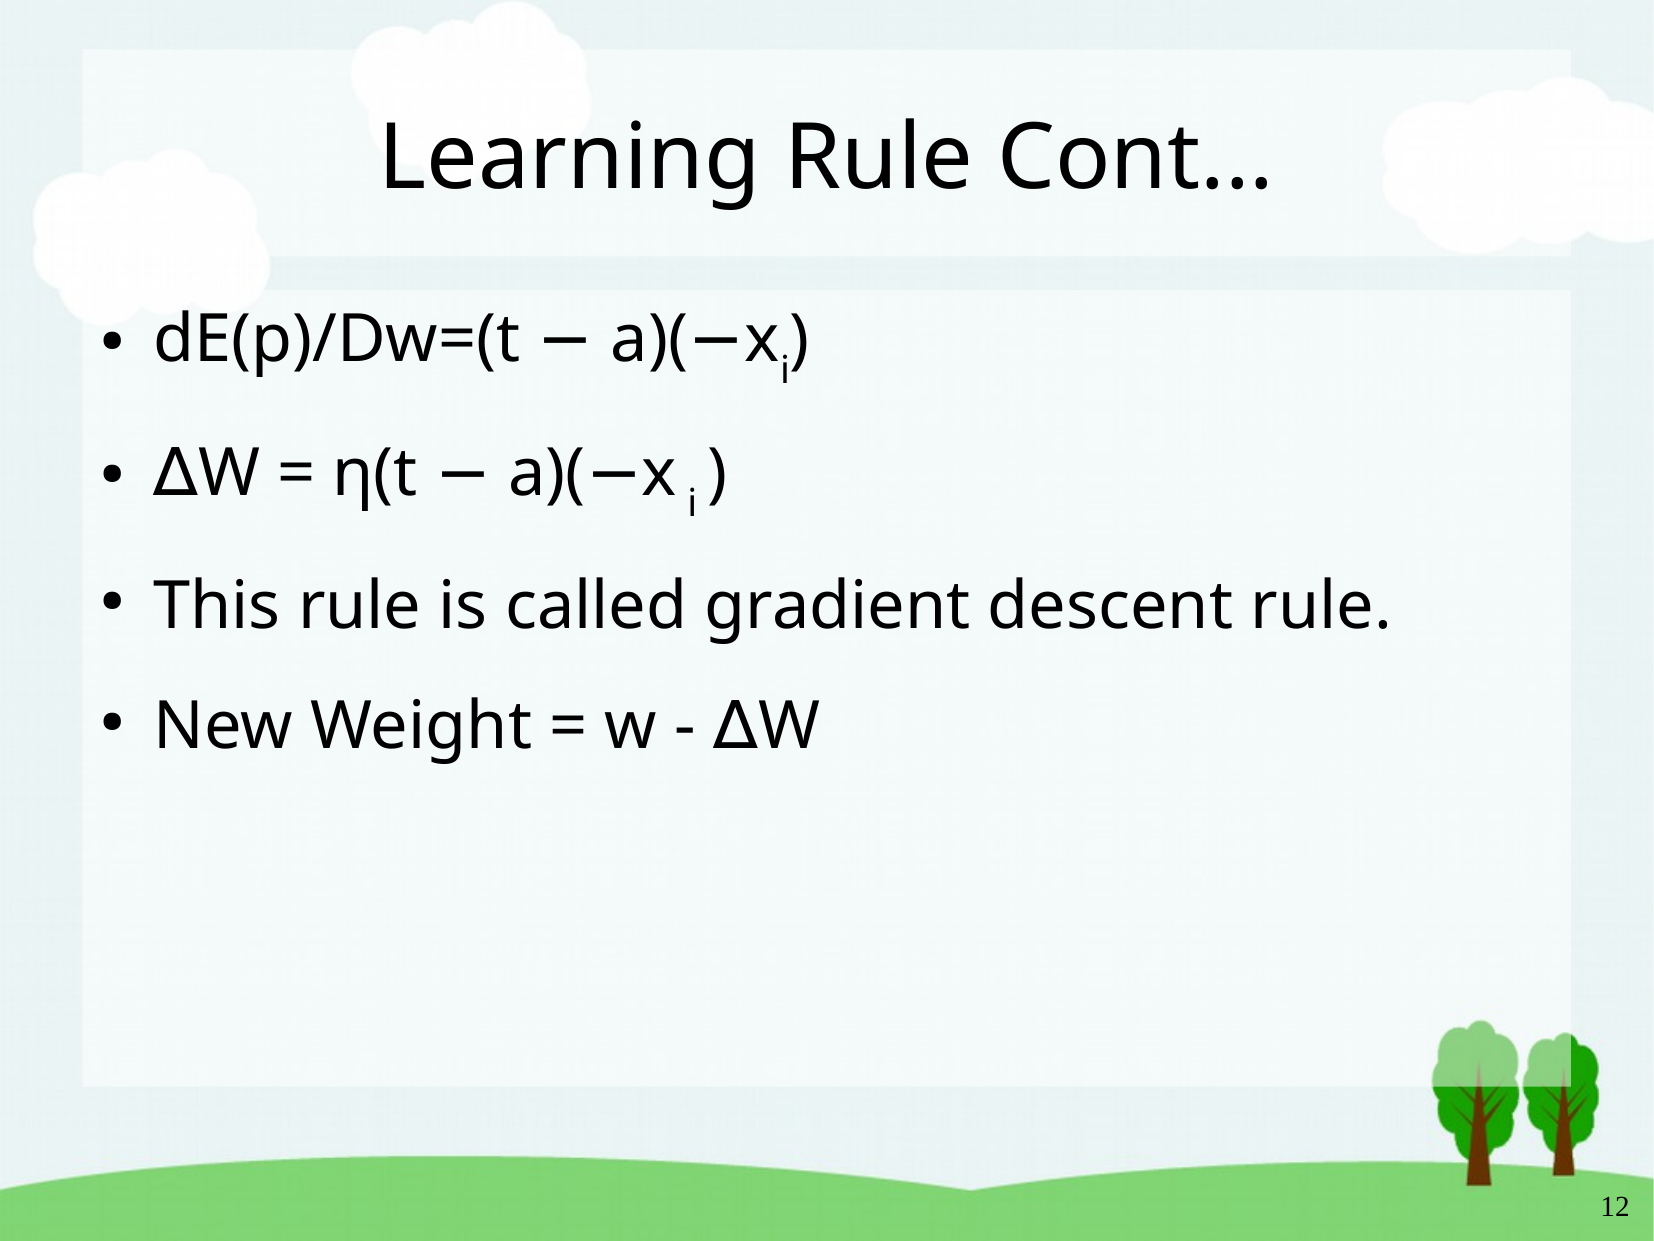

# Learning Rule Cont...
dE(p)/Dw=(t − a)(−xi)
∆W = η(t − a)(−x i )
This rule is called gradient descent rule.
New Weight = w - ∆W
12